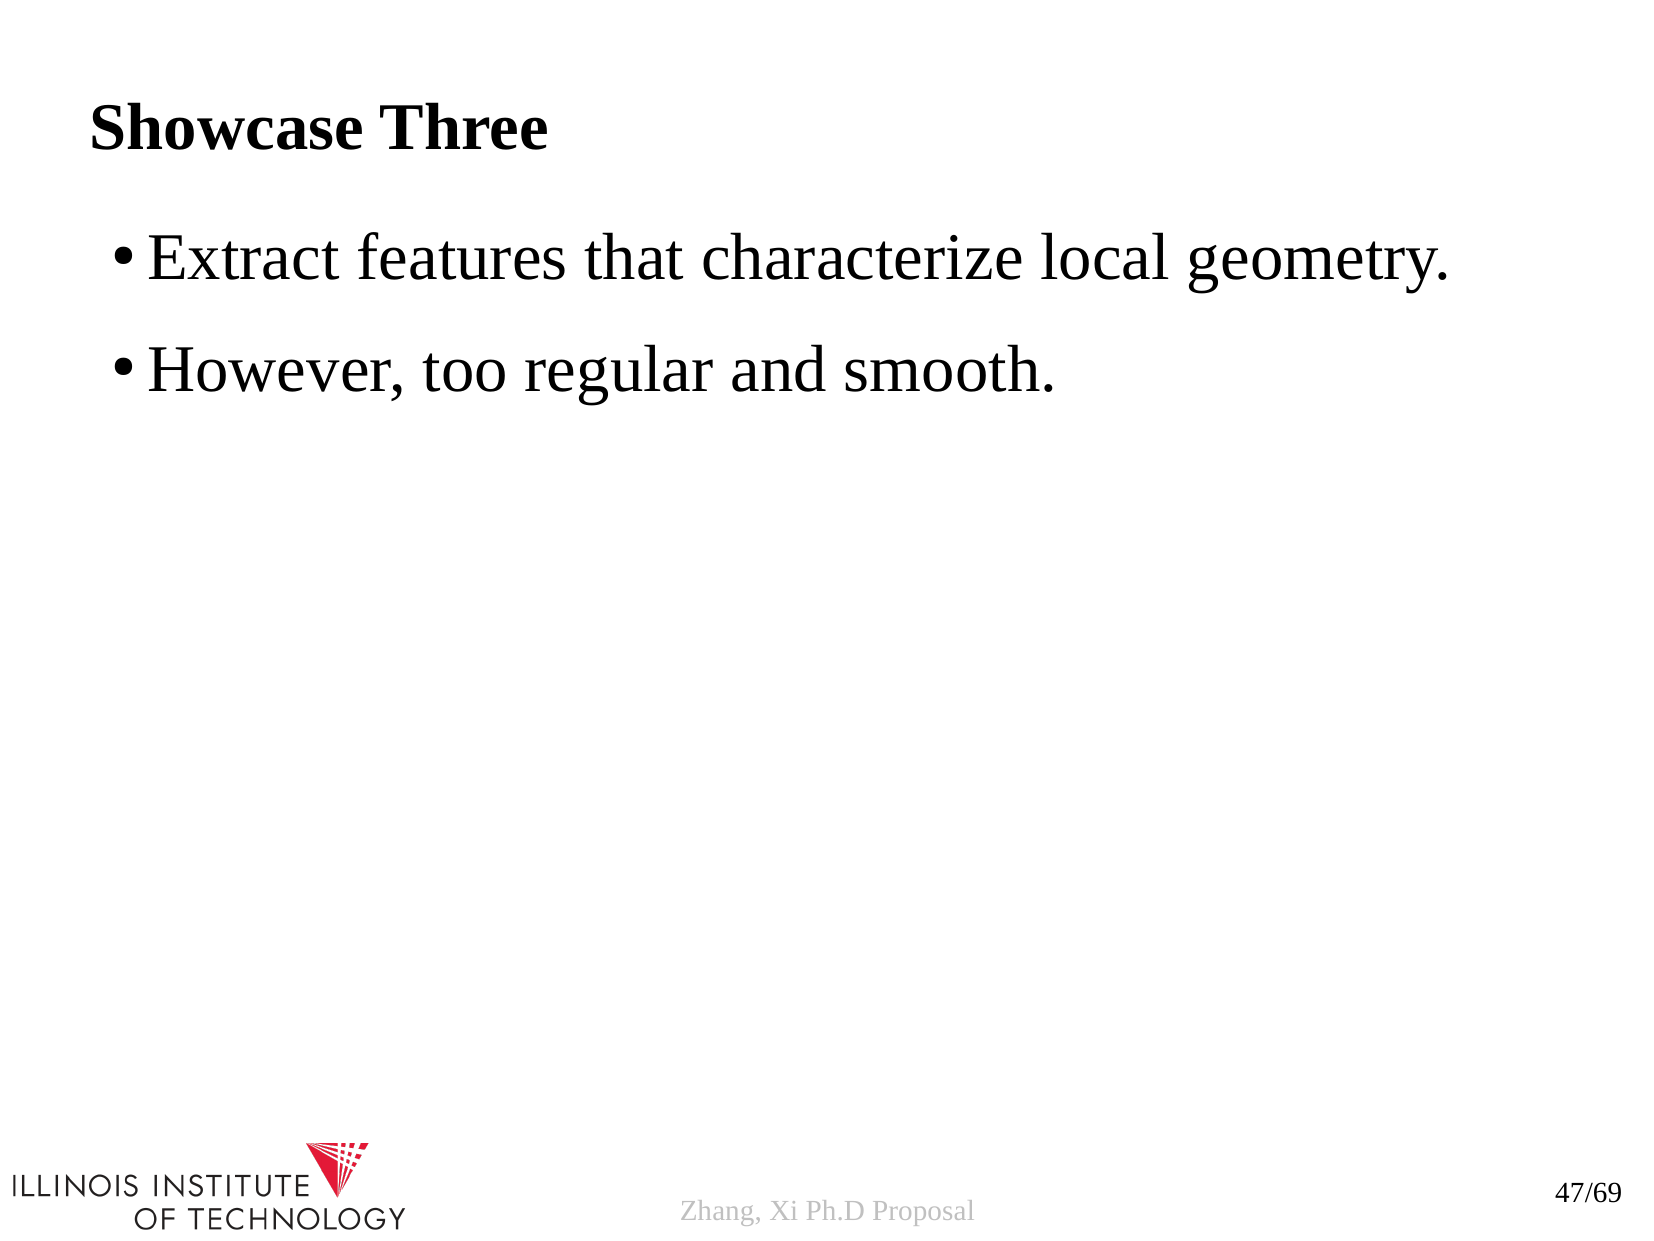

Showcase Three
Extract features that characterize local geometry.
However, too regular and smooth.
47
Zhang, Xi Ph.D Proposal